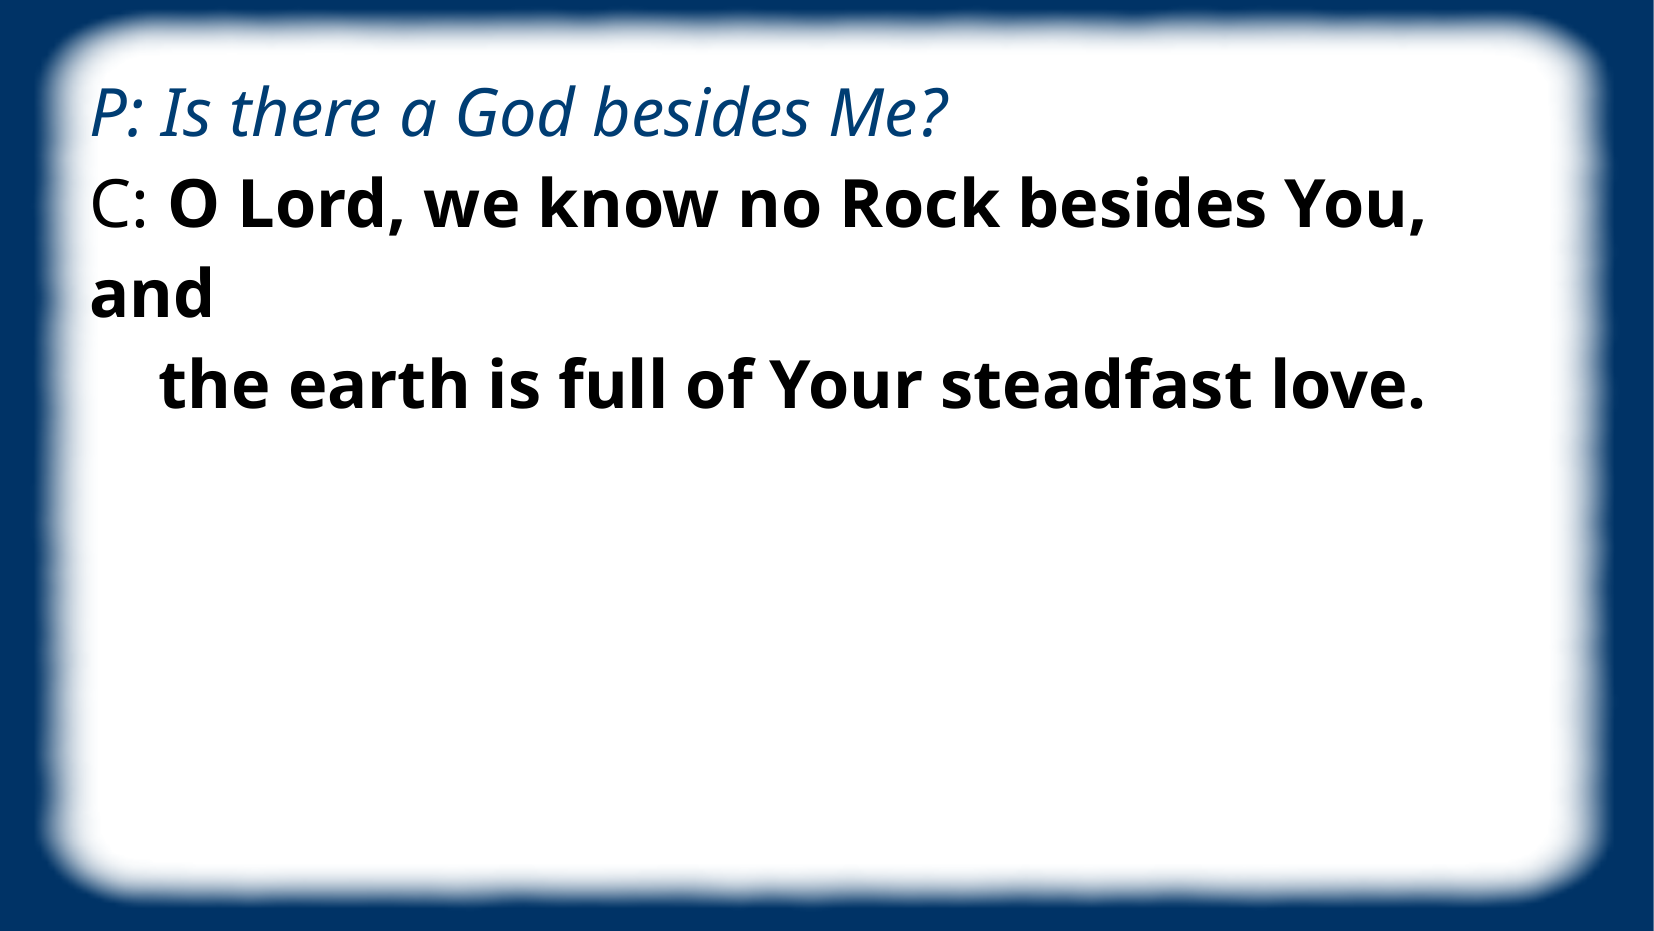

P: Is there a God besides Me?
C: O Lord, we know no Rock besides You, and
 the earth is full of Your steadfast love.